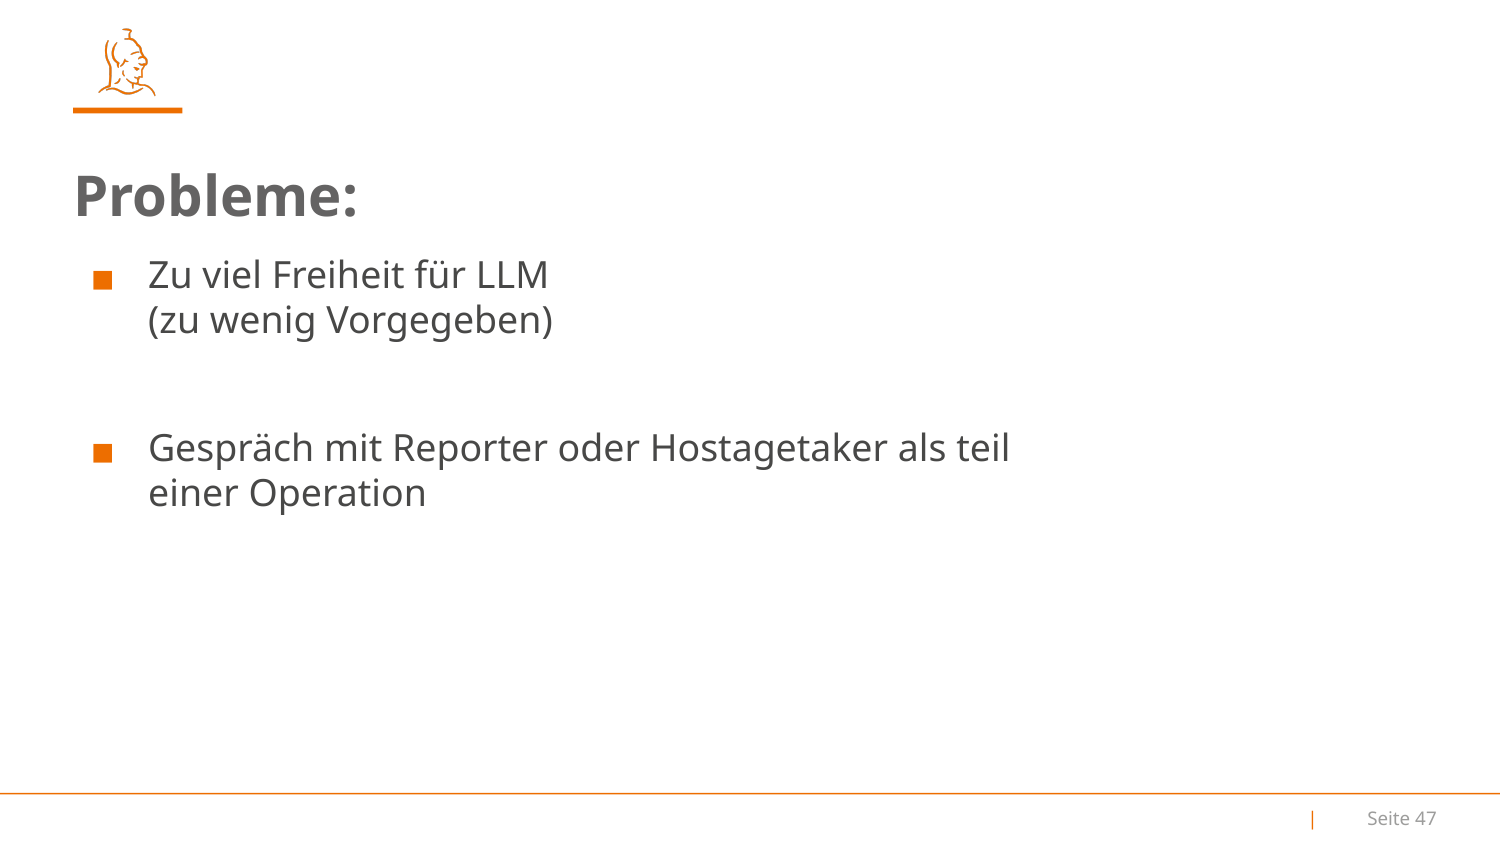

# Probleme:
Zu viel Freiheit für LLM
(zu wenig Vorgegeben)
Gespräch mit Reporter oder Hostagetaker als teil einer Operation